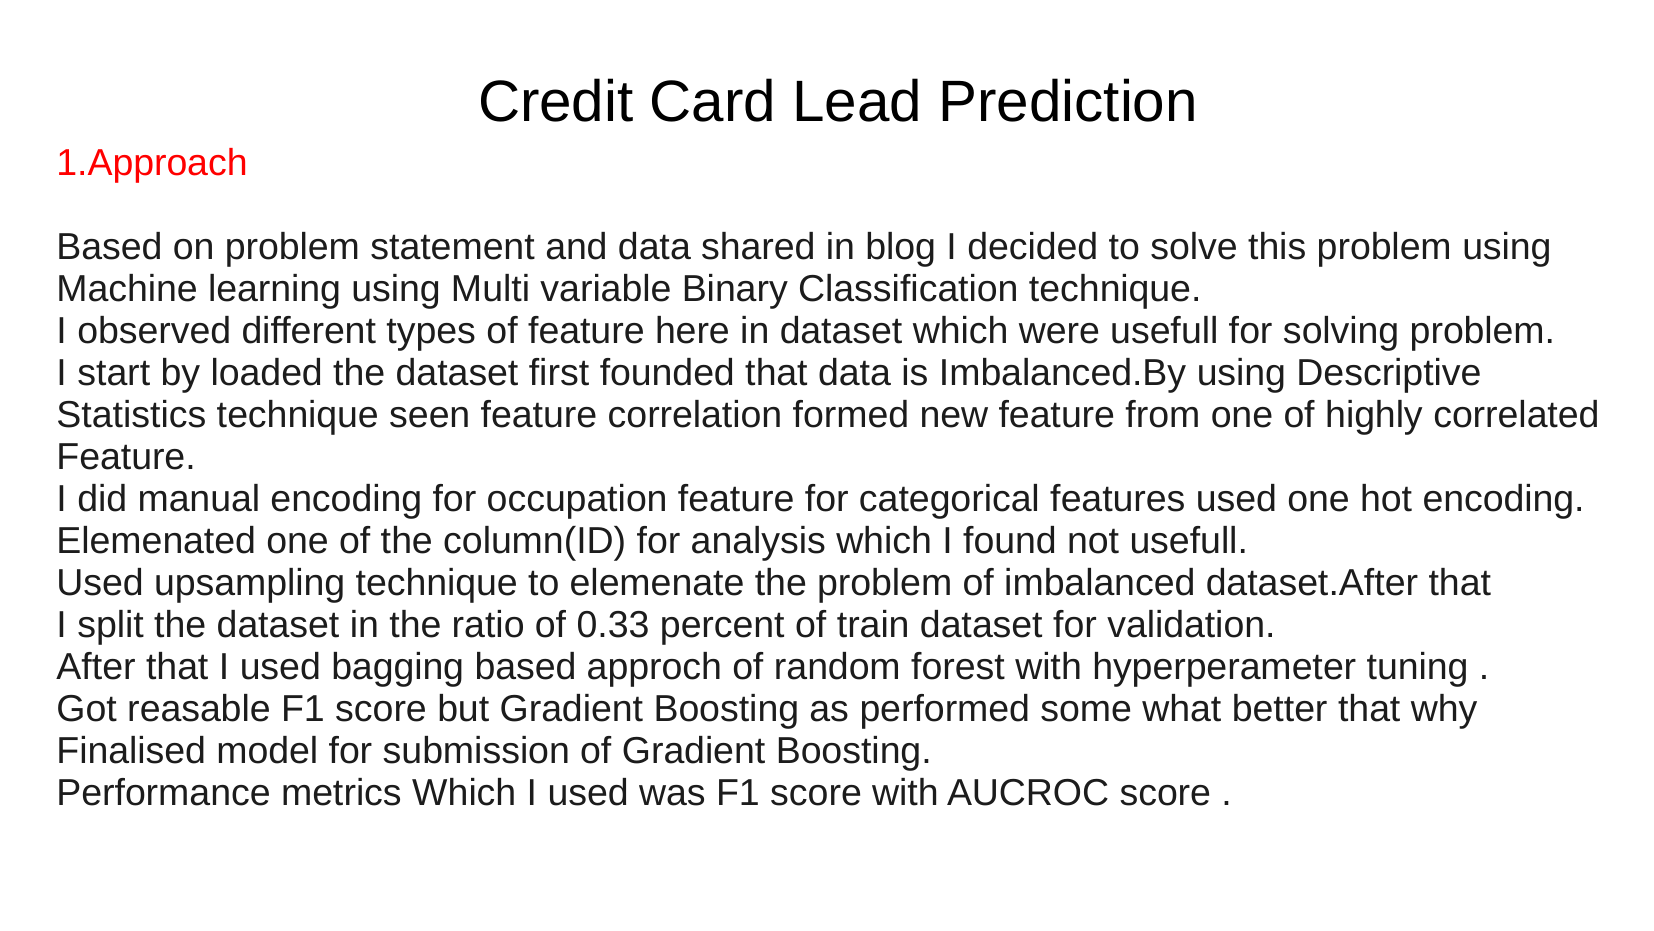

# Credit Card Lead Prediction
 1.Approach
 Based on problem statement and data shared in blog I decided to solve this problem using
 Machine learning using Multi variable Binary Classification technique.
 I observed different types of feature here in dataset which were usefull for solving problem.
 I start by loaded the dataset first founded that data is Imbalanced.By using Descriptive
 Statistics technique seen feature correlation formed new feature from one of highly correlated
 Feature.
 I did manual encoding for occupation feature for categorical features used one hot encoding.
 Elemenated one of the column(ID) for analysis which I found not usefull.
 Used upsampling technique to elemenate the problem of imbalanced dataset.After that
 I split the dataset in the ratio of 0.33 percent of train dataset for validation.
 After that I used bagging based approch of random forest with hyperperameter tuning .
 Got reasable F1 score but Gradient Boosting as performed some what better that why
 Finalised model for submission of Gradient Boosting.
 Performance metrics Which I used was F1 score with AUCROC score .